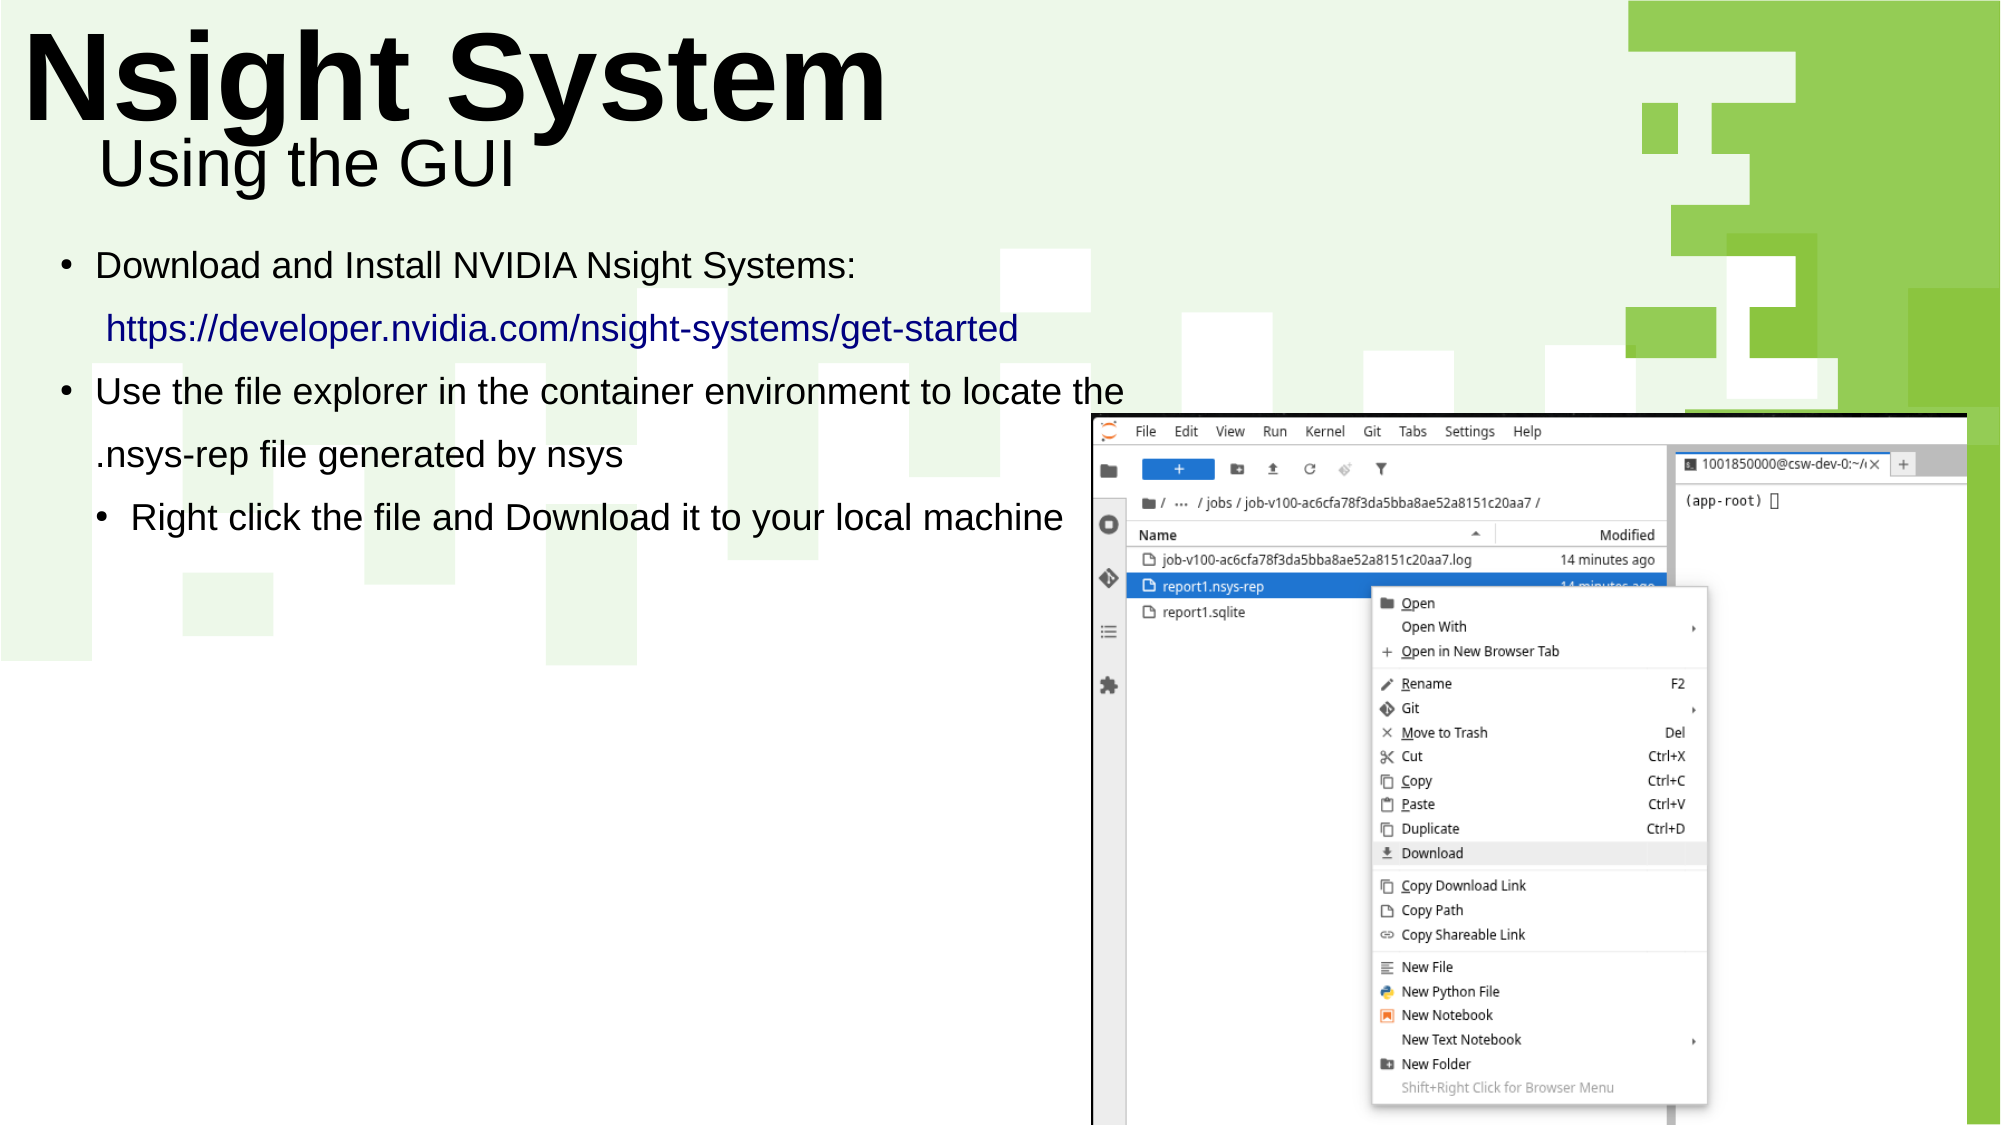

Nsight System
Using the GUI
Download and Install NVIDIA Nsight Systems:
 https://developer.nvidia.com/nsight-systems/get-started
Use the file explorer in the container environment to locate the
.nsys-rep file generated by nsys
Right click the file and Download it to your local machine